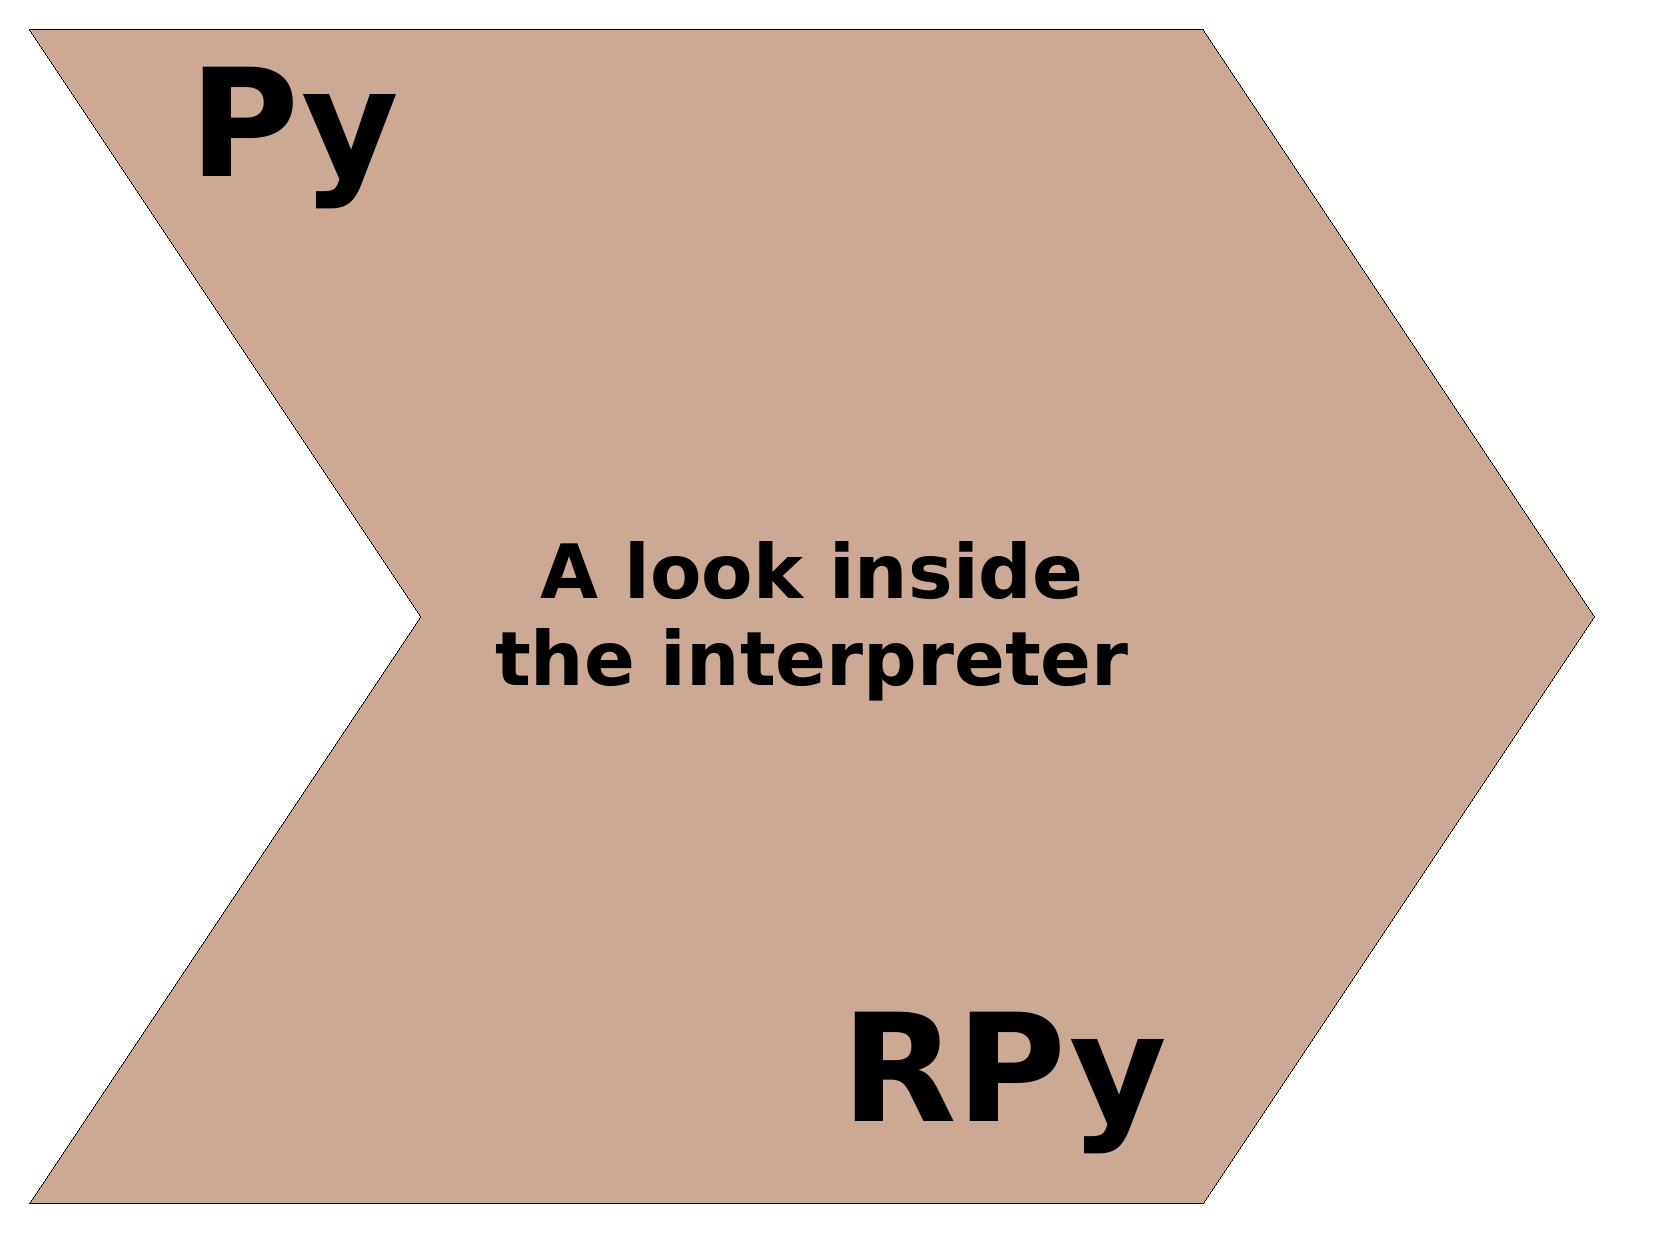

A look inside
the interpreter
Py
RPy